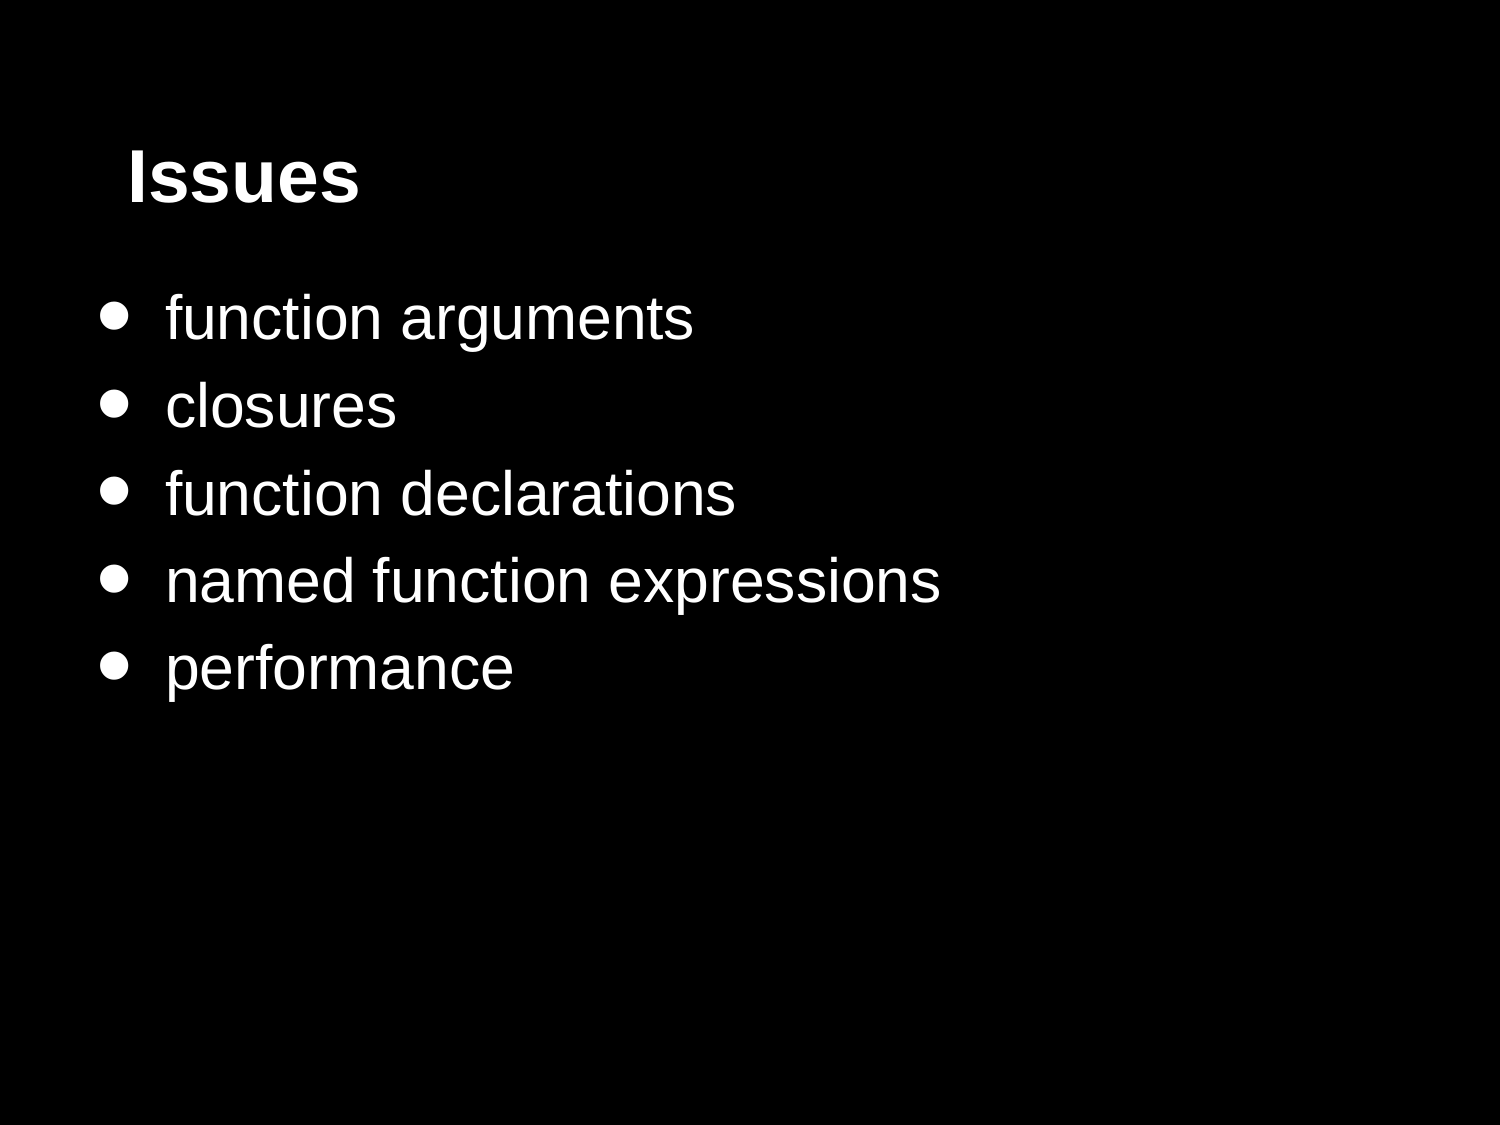

# Issues
function arguments
closures
function declarations
named function expressions
performance